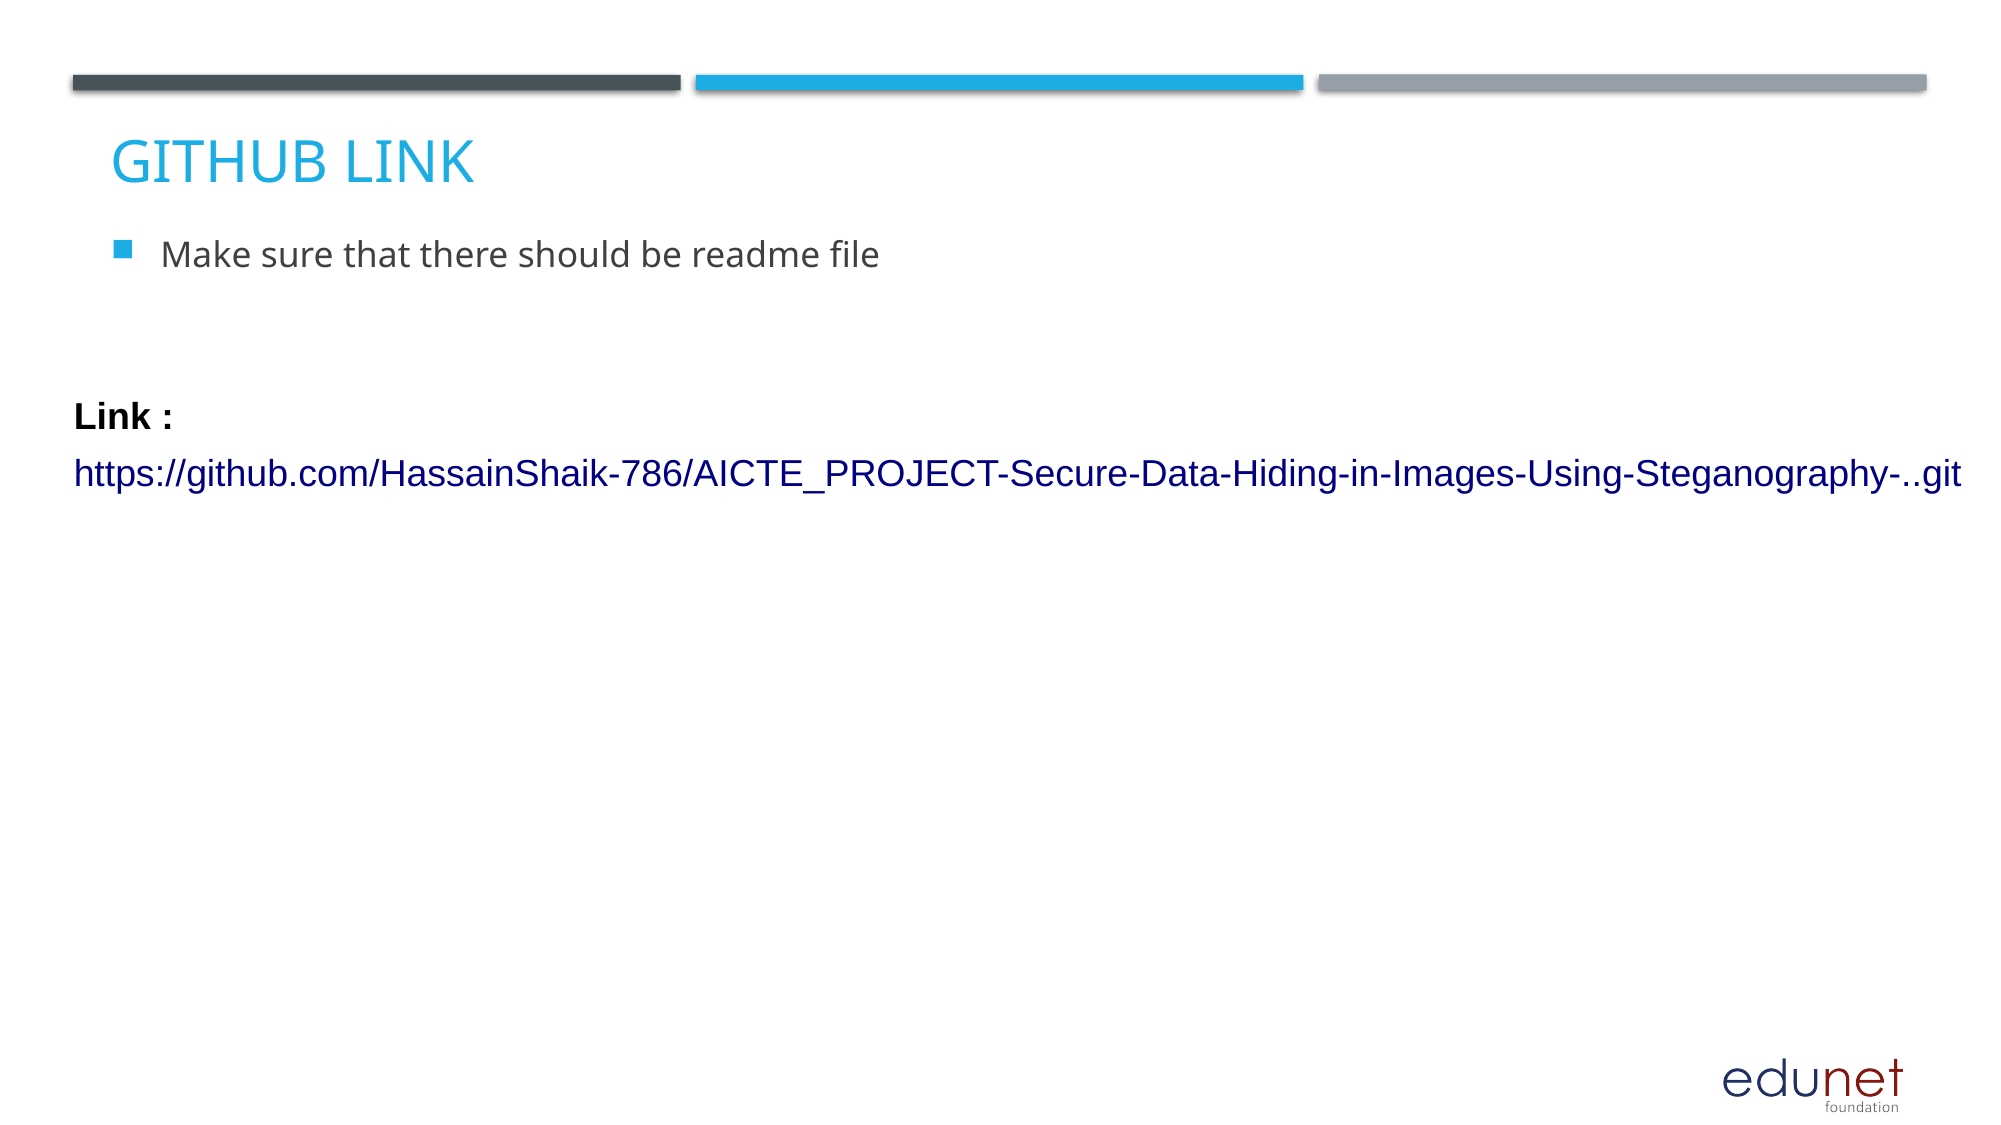

# GitHub Link
Make sure that there should be readme file
Link :
https://github.com/HassainShaik-786/AICTE_PROJECT-Secure-Data-Hiding-in-Images-Using-Steganography-..git